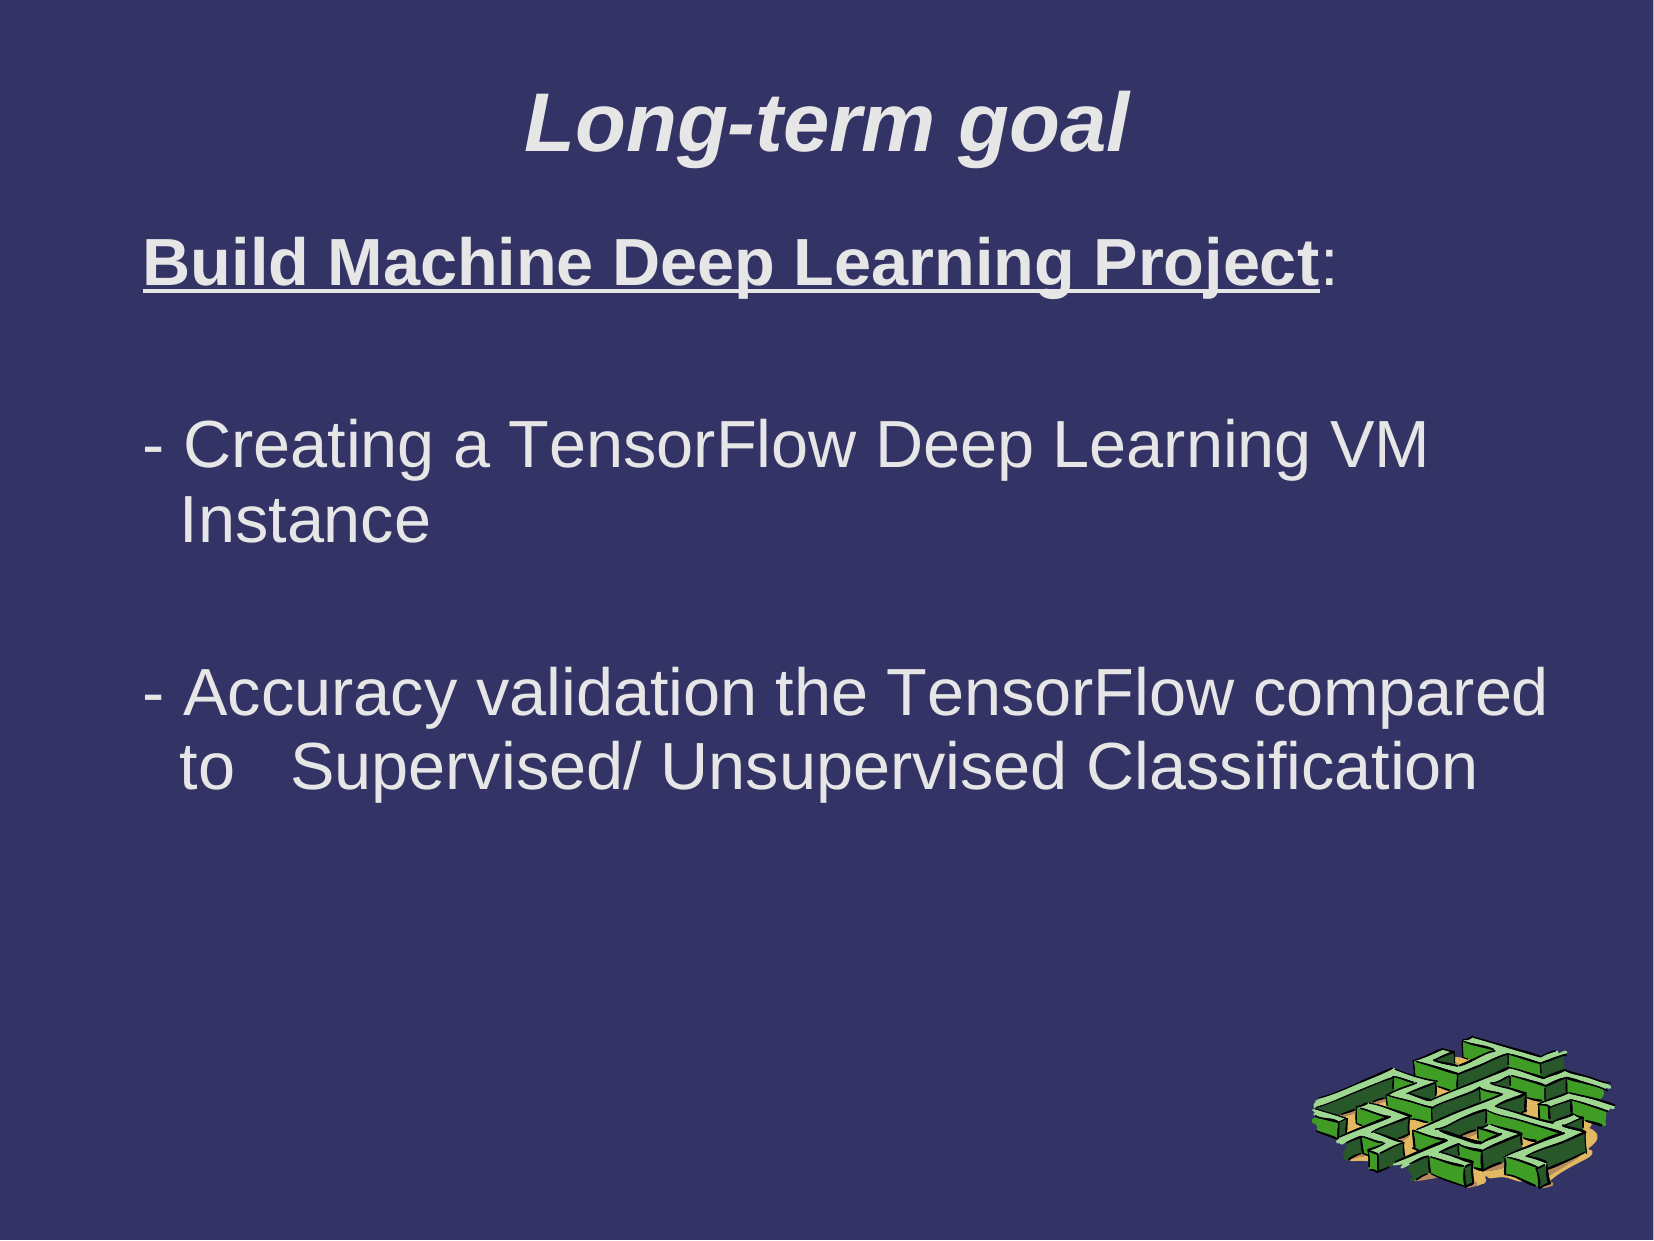

# Long-term goal
Build Machine Deep Learning Project:
- Creating a TensorFlow Deep Learning VM
 Instance
- Accuracy validation the TensorFlow compared to Supervised/ Unsupervised Classification